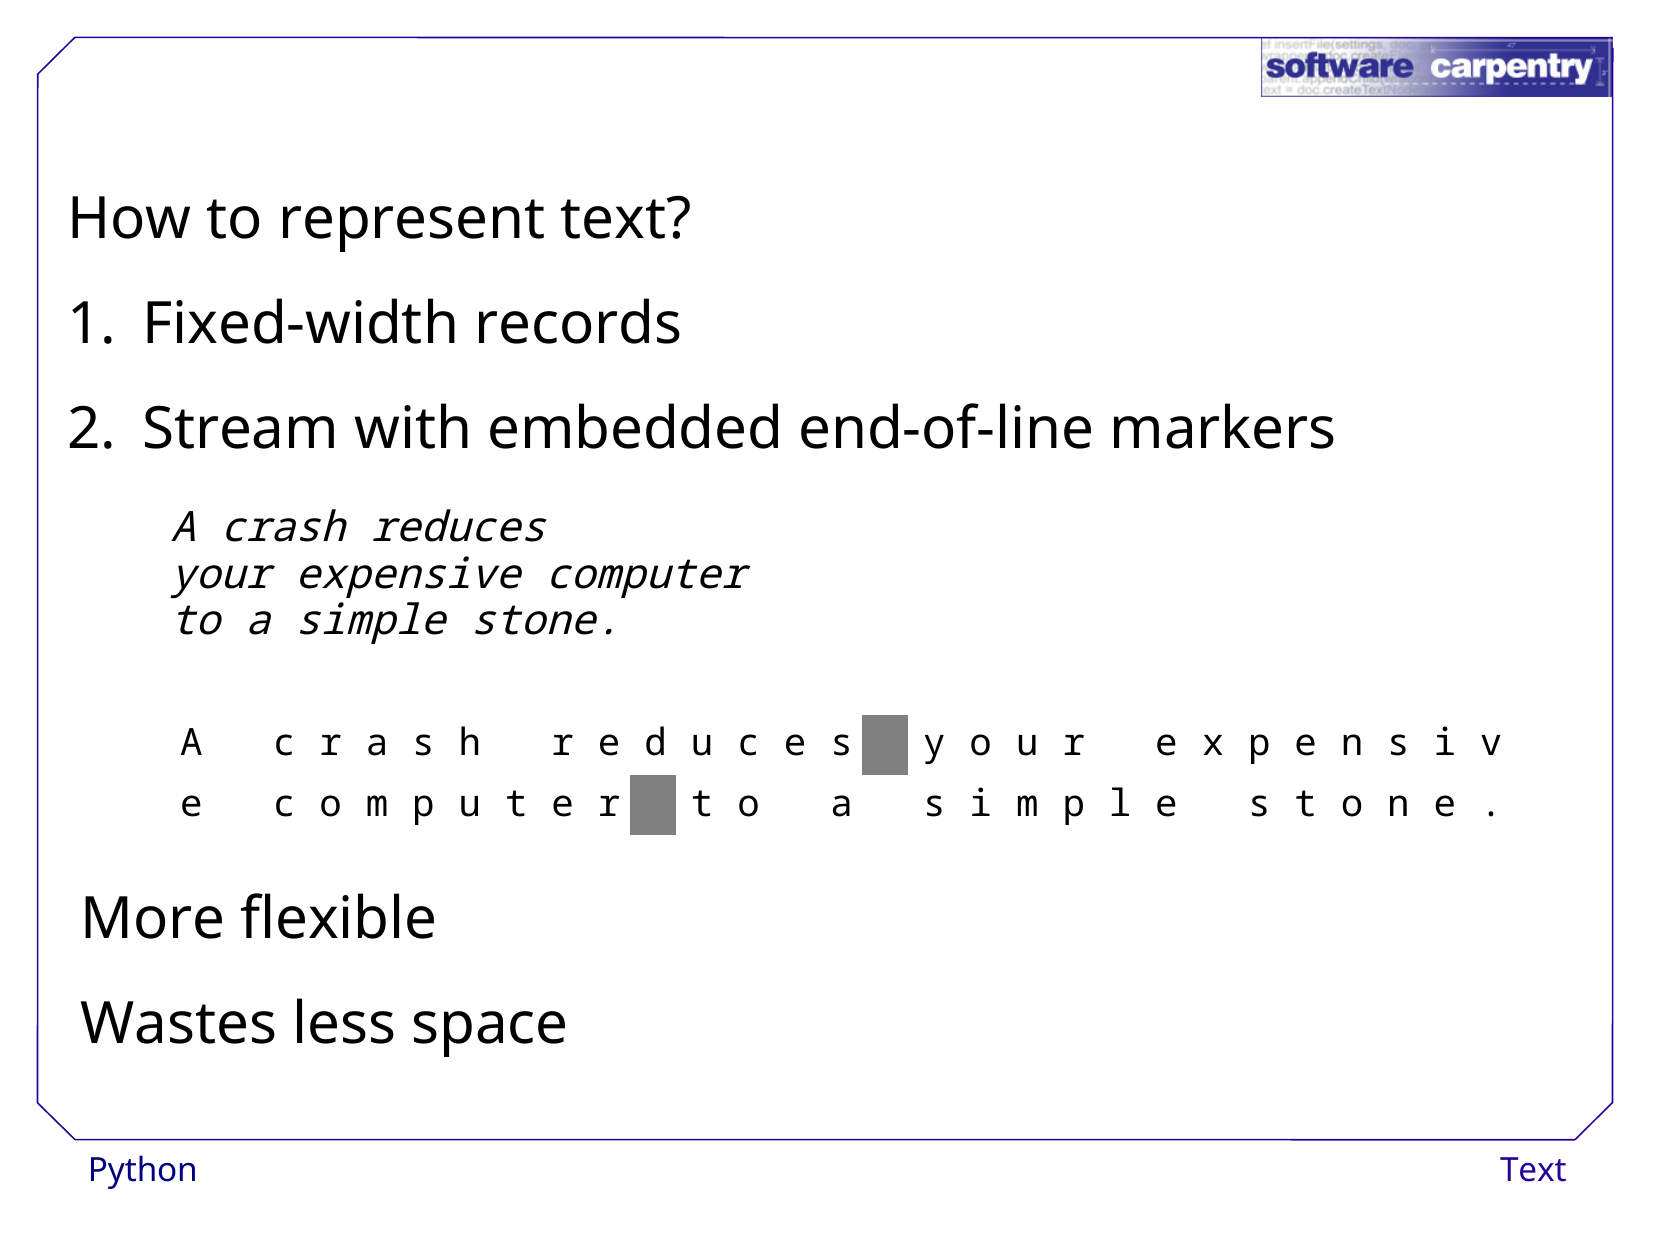

How to represent text?
Fixed-width records
2.	Stream with embedded end-of-line markers
A crash reduces
your expensive computer
to a simple stone.
| A | | c | r | a | s | h | | r | e | d | u | c | e | s | | y | o | u | r | | e | x | p | e | n | s | i | v |
| --- | --- | --- | --- | --- | --- | --- | --- | --- | --- | --- | --- | --- | --- | --- | --- | --- | --- | --- | --- | --- | --- | --- | --- | --- | --- | --- | --- | --- |
| e | | c | o | m | p | u | t | e | r | | t | o | | a | | s | i | m | p | l | e | | s | t | o | n | e | . |
More flexible
Wastes less space